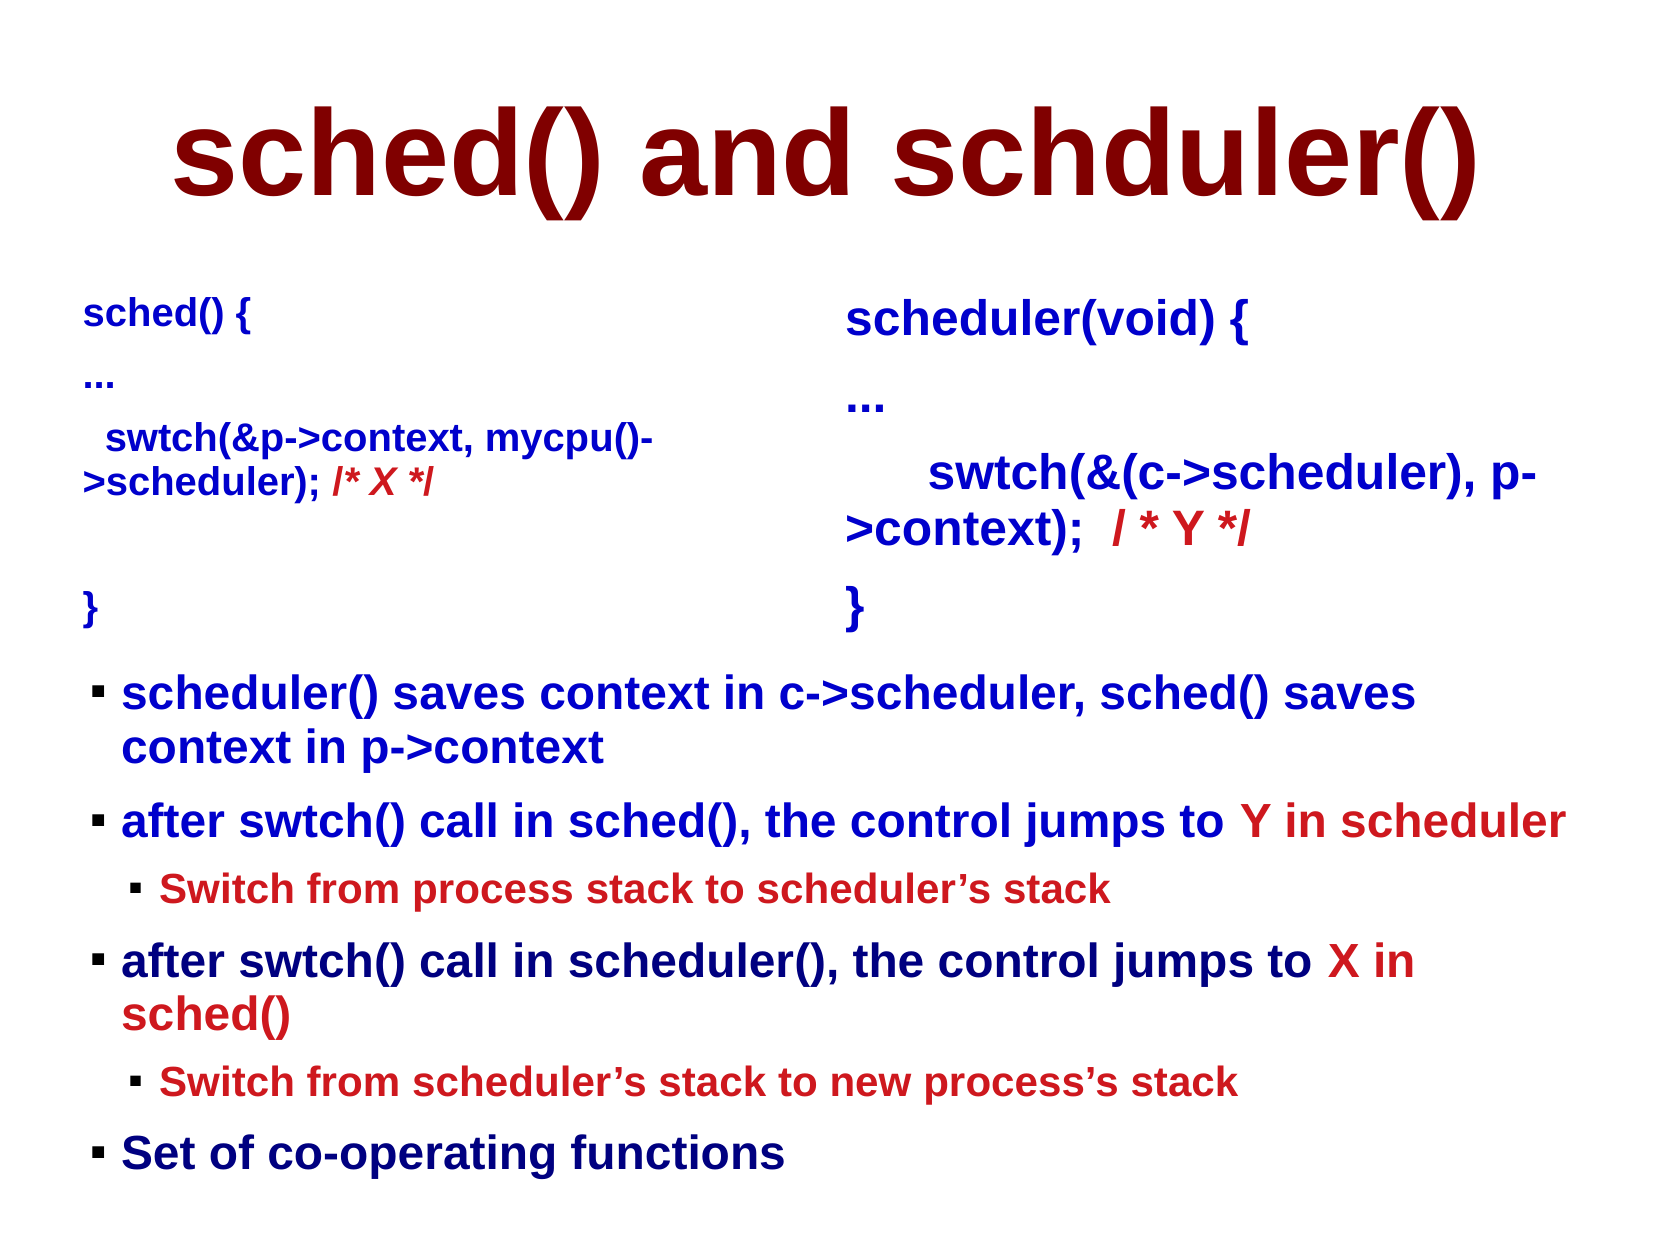

# sched() and schduler()
sched() {
...
 swtch(&p->context, mycpu()->scheduler); /* X */
}
scheduler(void) {
...
 swtch(&(c->scheduler), p->context); / * Y */
}
scheduler() saves context in c->scheduler, sched() saves context in p->context
after swtch() call in sched(), the control jumps to Y in scheduler
Switch from process stack to scheduler’s stack
after swtch() call in scheduler(), the control jumps to X in sched()
Switch from scheduler’s stack to new process’s stack
Set of co-operating functions